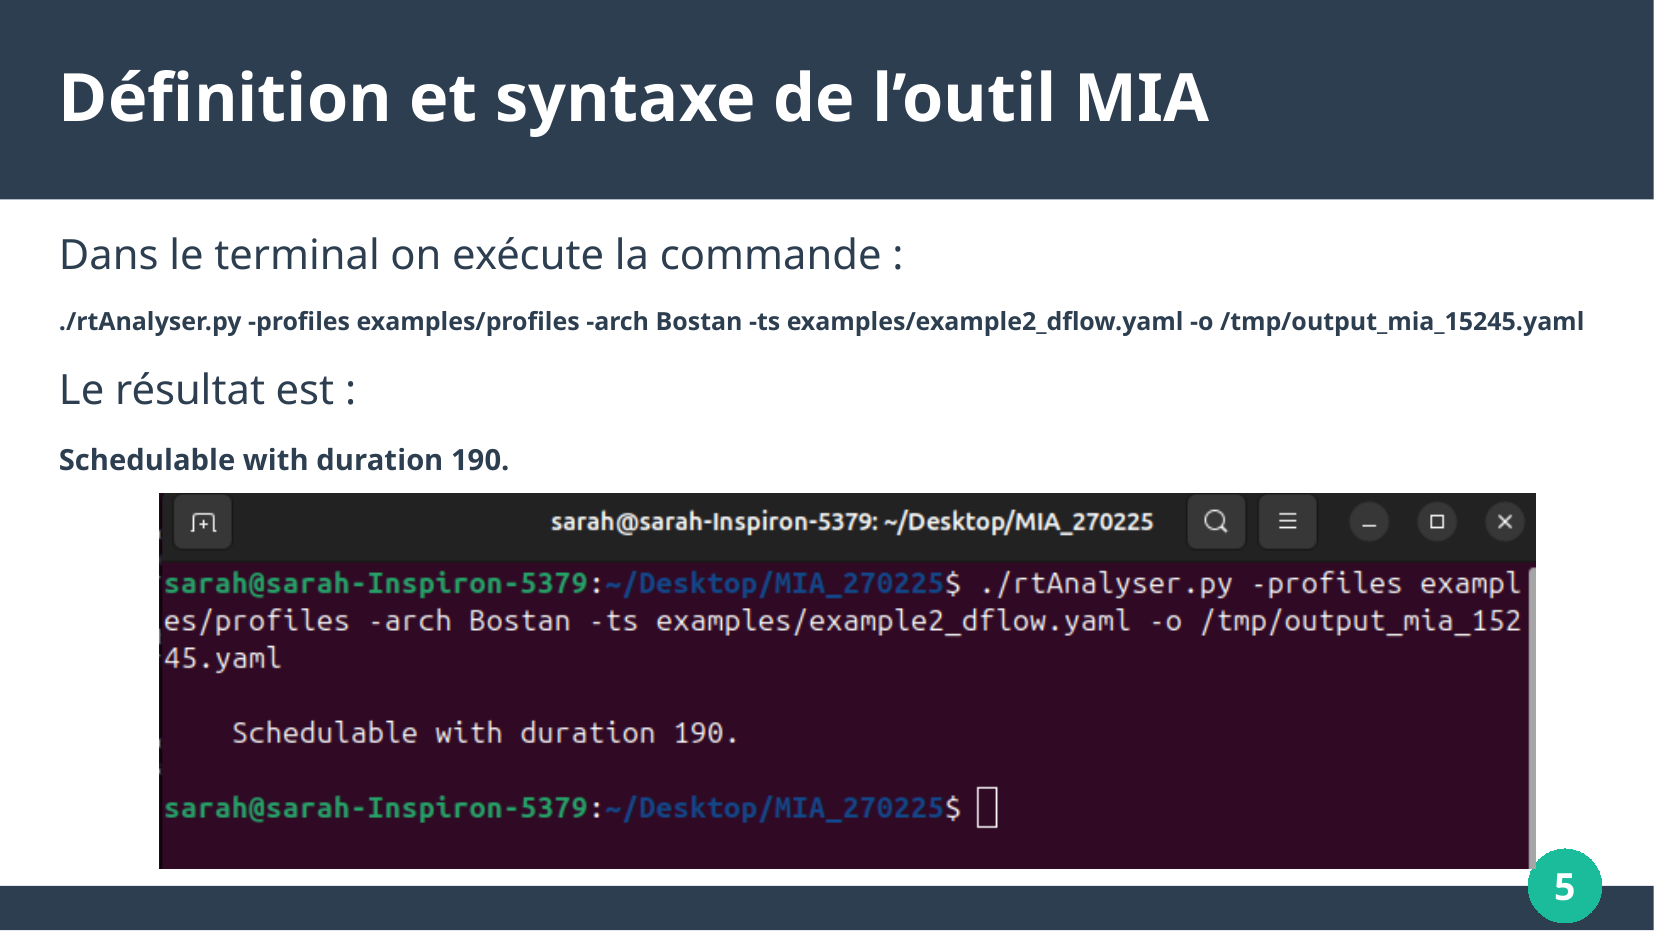

Définition et syntaxe de l’outil MIA
# Dans le terminal on exécute la commande :
./rtAnalyser.py -profiles examples/profiles -arch Bostan -ts examples/example2_dflow.yaml -o /tmp/output_mia_15245.yaml
Le résultat est :
Schedulable with duration 190.
5